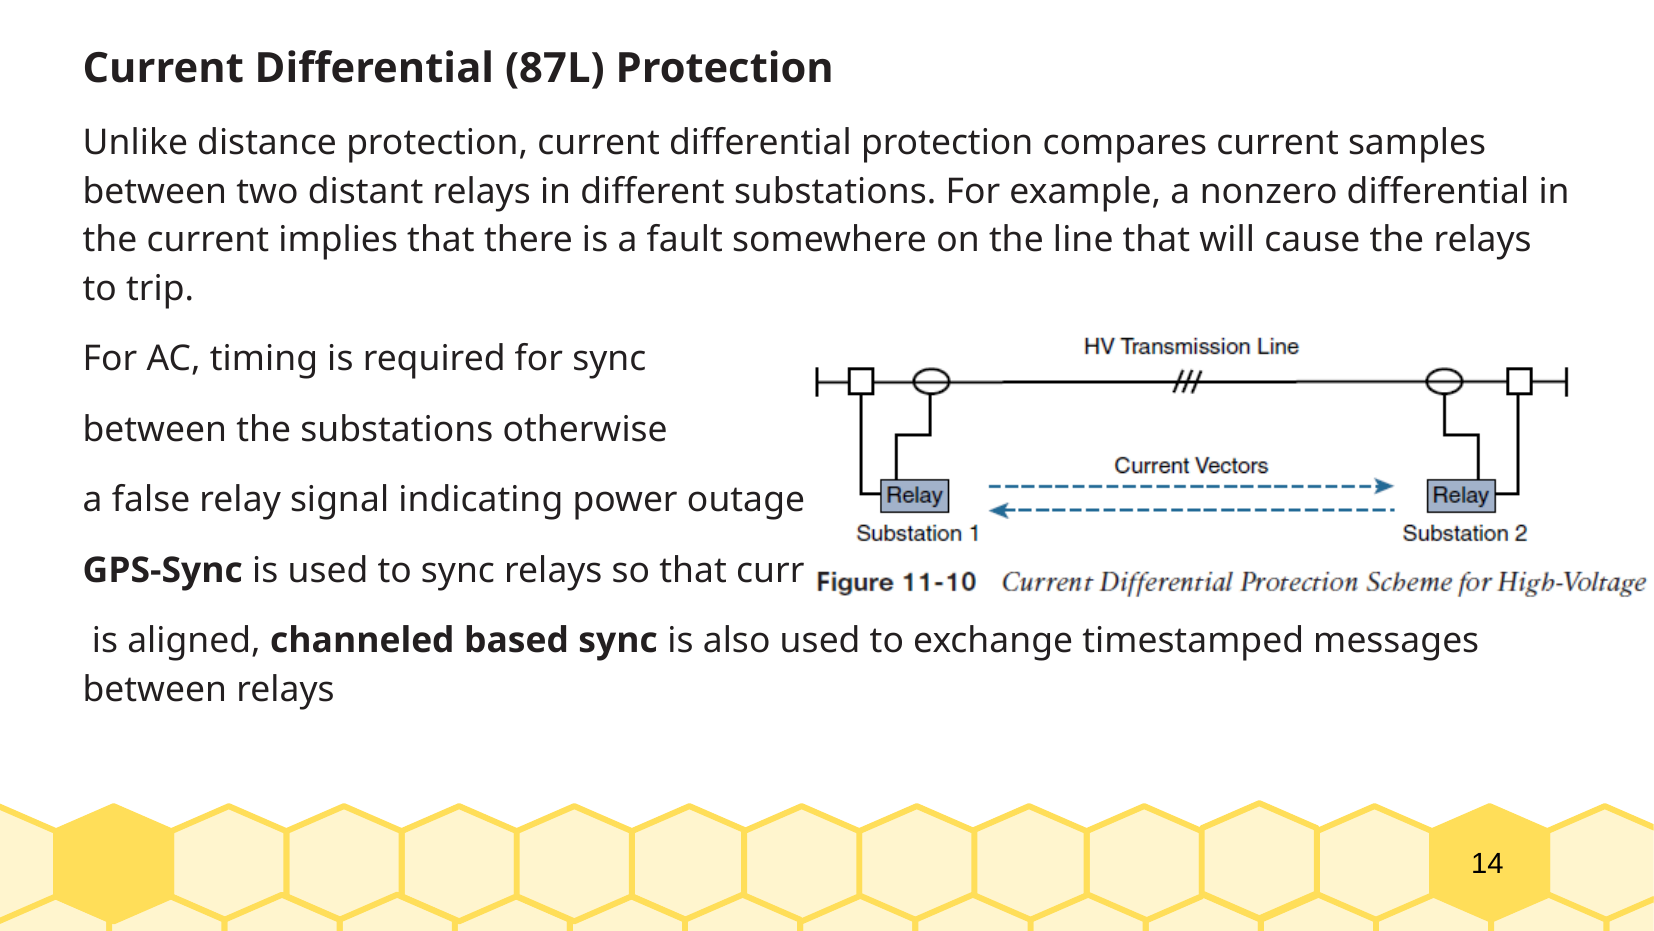

# Current Differential (87L) Protection
Unlike distance protection, current differential protection compares current samples between two distant relays in different substations. For example, a nonzero differential in the current implies that there is a fault somewhere on the line that will cause the relays to trip.
For AC, timing is required for sync
between the substations otherwise
a false relay signal indicating power outage.
GPS-Sync is used to sync relays so that current
 is aligned, channeled based sync is also used to exchange timestamped messages between relays